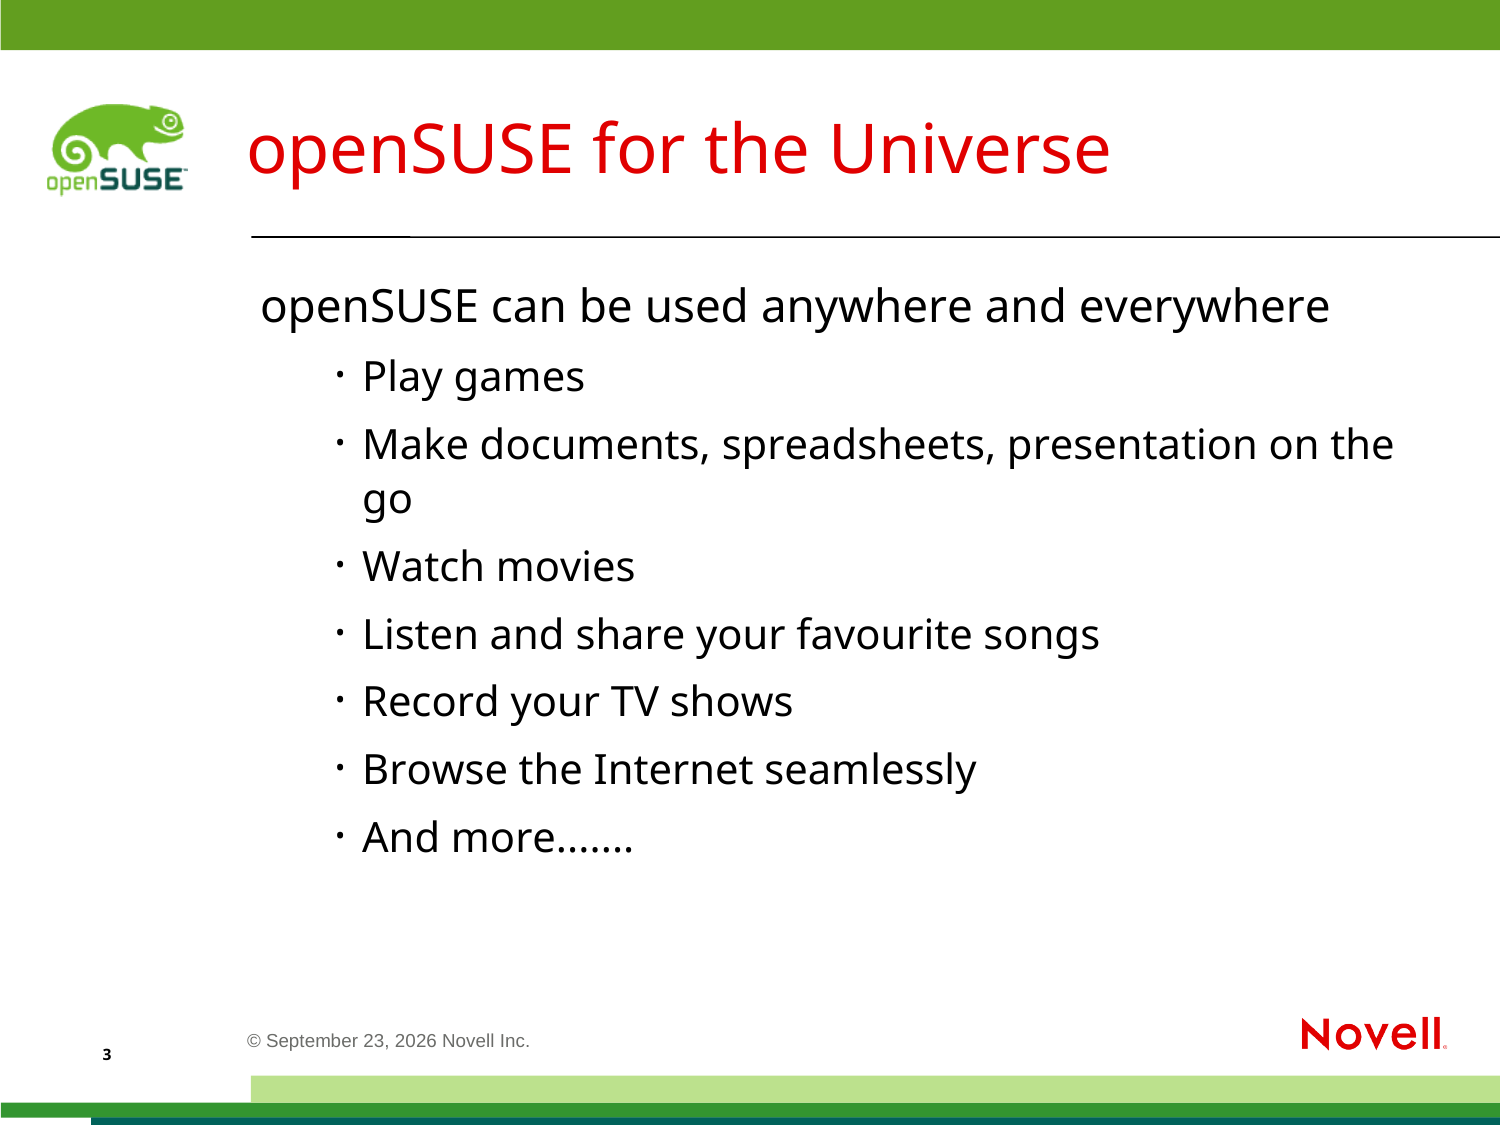

# openSUSE for the Universe
openSUSE can be used anywhere and everywhere
Play games
Make documents, spreadsheets, presentation on the go
Watch movies
Listen and share your favourite songs
Record your TV shows
Browse the Internet seamlessly
And more.......